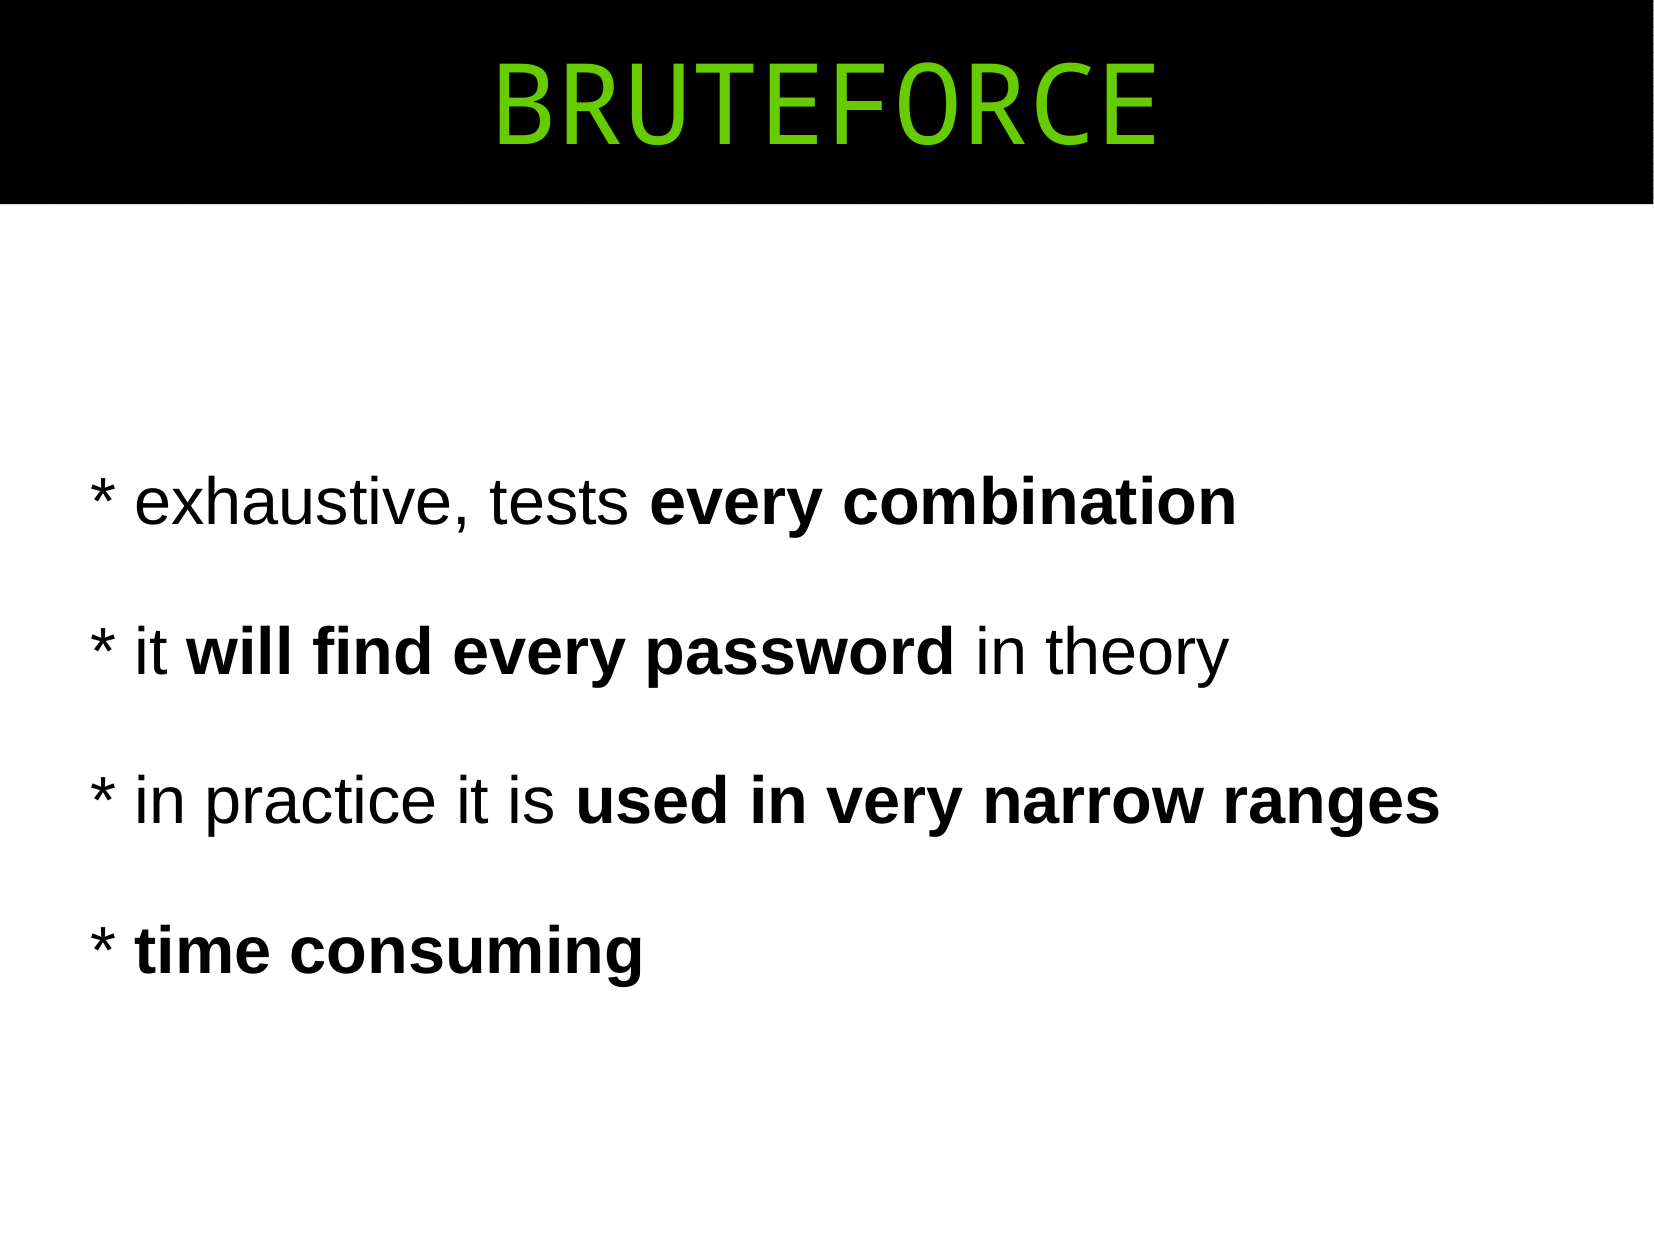

# BRUTEFORCE
* exhaustive, tests every combination
* it will find every password in theory
* in practice it is used in very narrow ranges
* time consuming